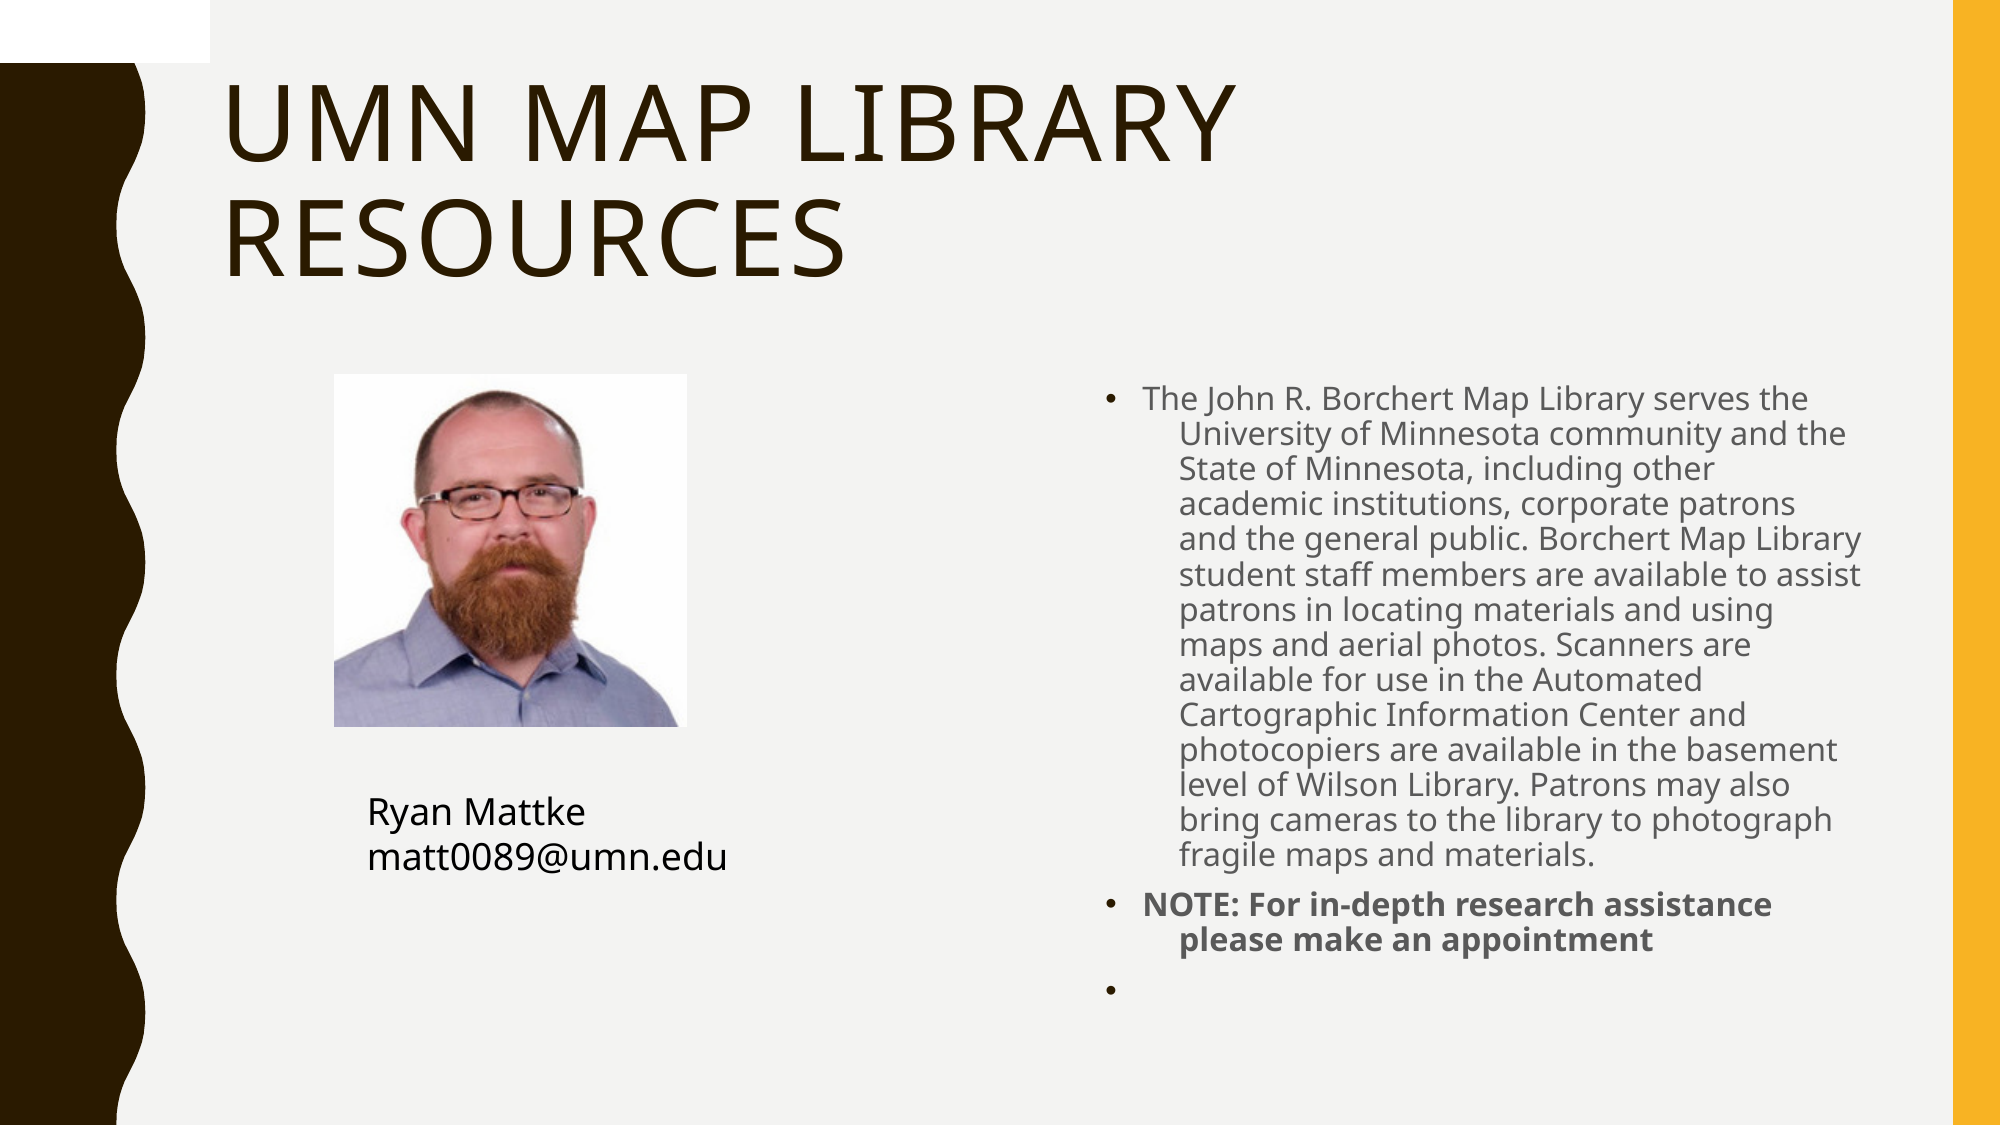

matt0089@umn.edu
# UMN Map Library Resources
The John R. Borchert Map Library serves the University of Minnesota community and the State of Minnesota, including other academic institutions, corporate patrons and the general public. Borchert Map Library student staff members are available to assist patrons in locating materials and using maps and aerial photos. Scanners are available for use in the Automated Cartographic Information Center and photocopiers are available in the basement level of Wilson Library. Patrons may also bring cameras to the library to photograph fragile maps and materials.
NOTE: For in-depth research assistance please make an appointment
Ryan Mattke
matt0089@umn.edu